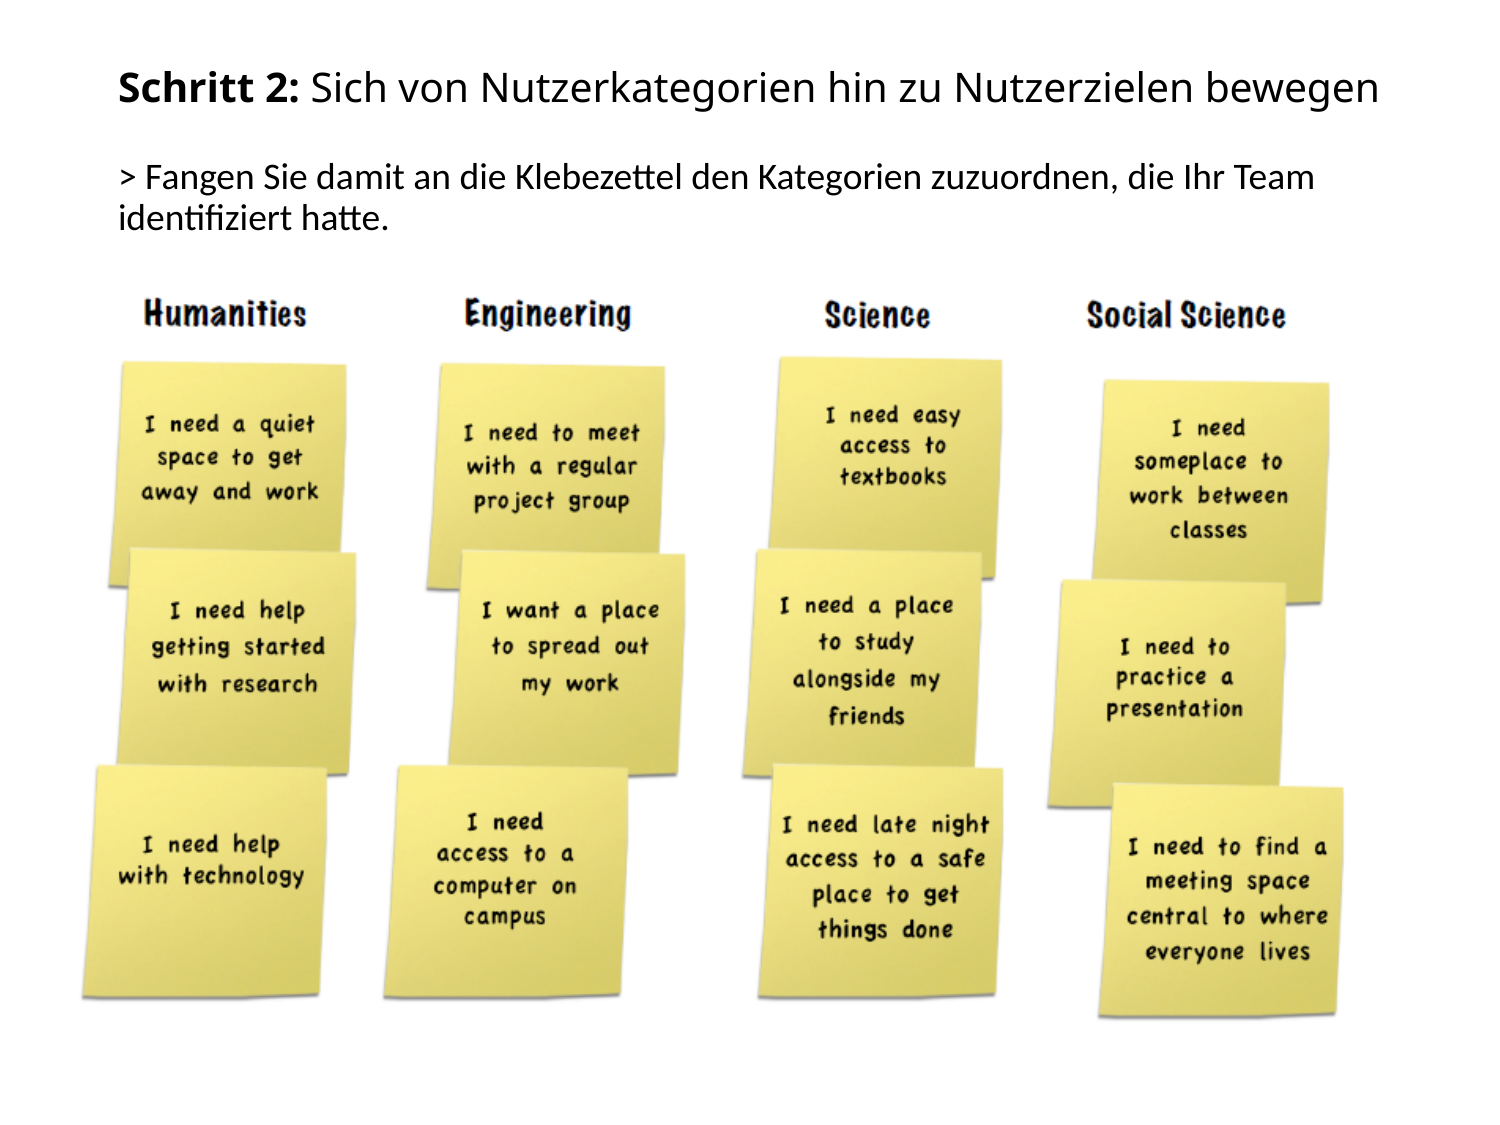

# Schritt 2: Sich von Nutzerkategorien hin zu Nutzerzielen bewegen
> Fangen Sie damit an die Klebezettel den Kategorien zuzuordnen, die Ihr Team identifiziert hatte.